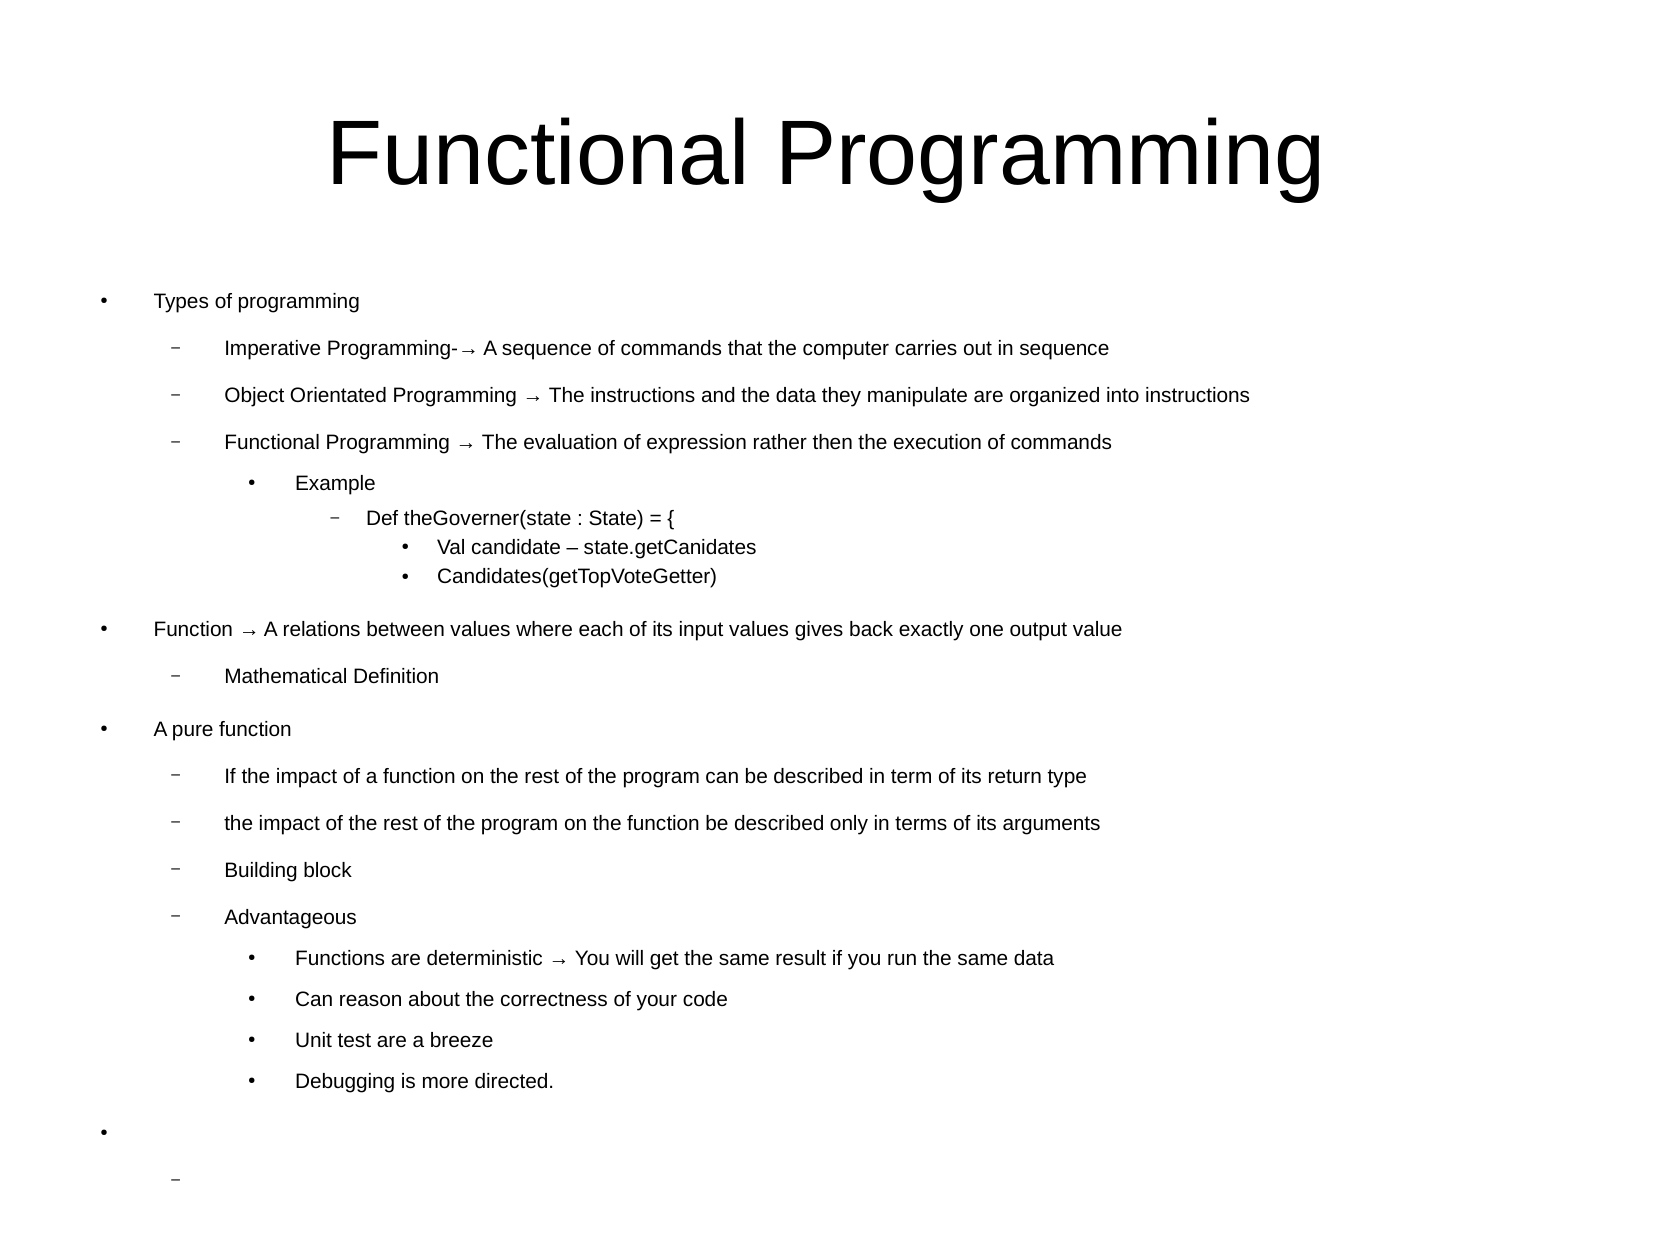

# Functional Programming
Types of programming
Imperative Programming-→ A sequence of commands that the computer carries out in sequence
Object Orientated Programming → The instructions and the data they manipulate are organized into instructions
Functional Programming → The evaluation of expression rather then the execution of commands
Example
Def theGoverner(state : State) = {
Val candidate – state.getCanidates
Candidates(getTopVoteGetter)
Function → A relations between values where each of its input values gives back exactly one output value
Mathematical Definition
A pure function
If the impact of a function on the rest of the program can be described in term of its return type
the impact of the rest of the program on the function be described only in terms of its arguments
Building block
Advantageous
Functions are deterministic → You will get the same result if you run the same data
Can reason about the correctness of your code
Unit test are a breeze
Debugging is more directed.